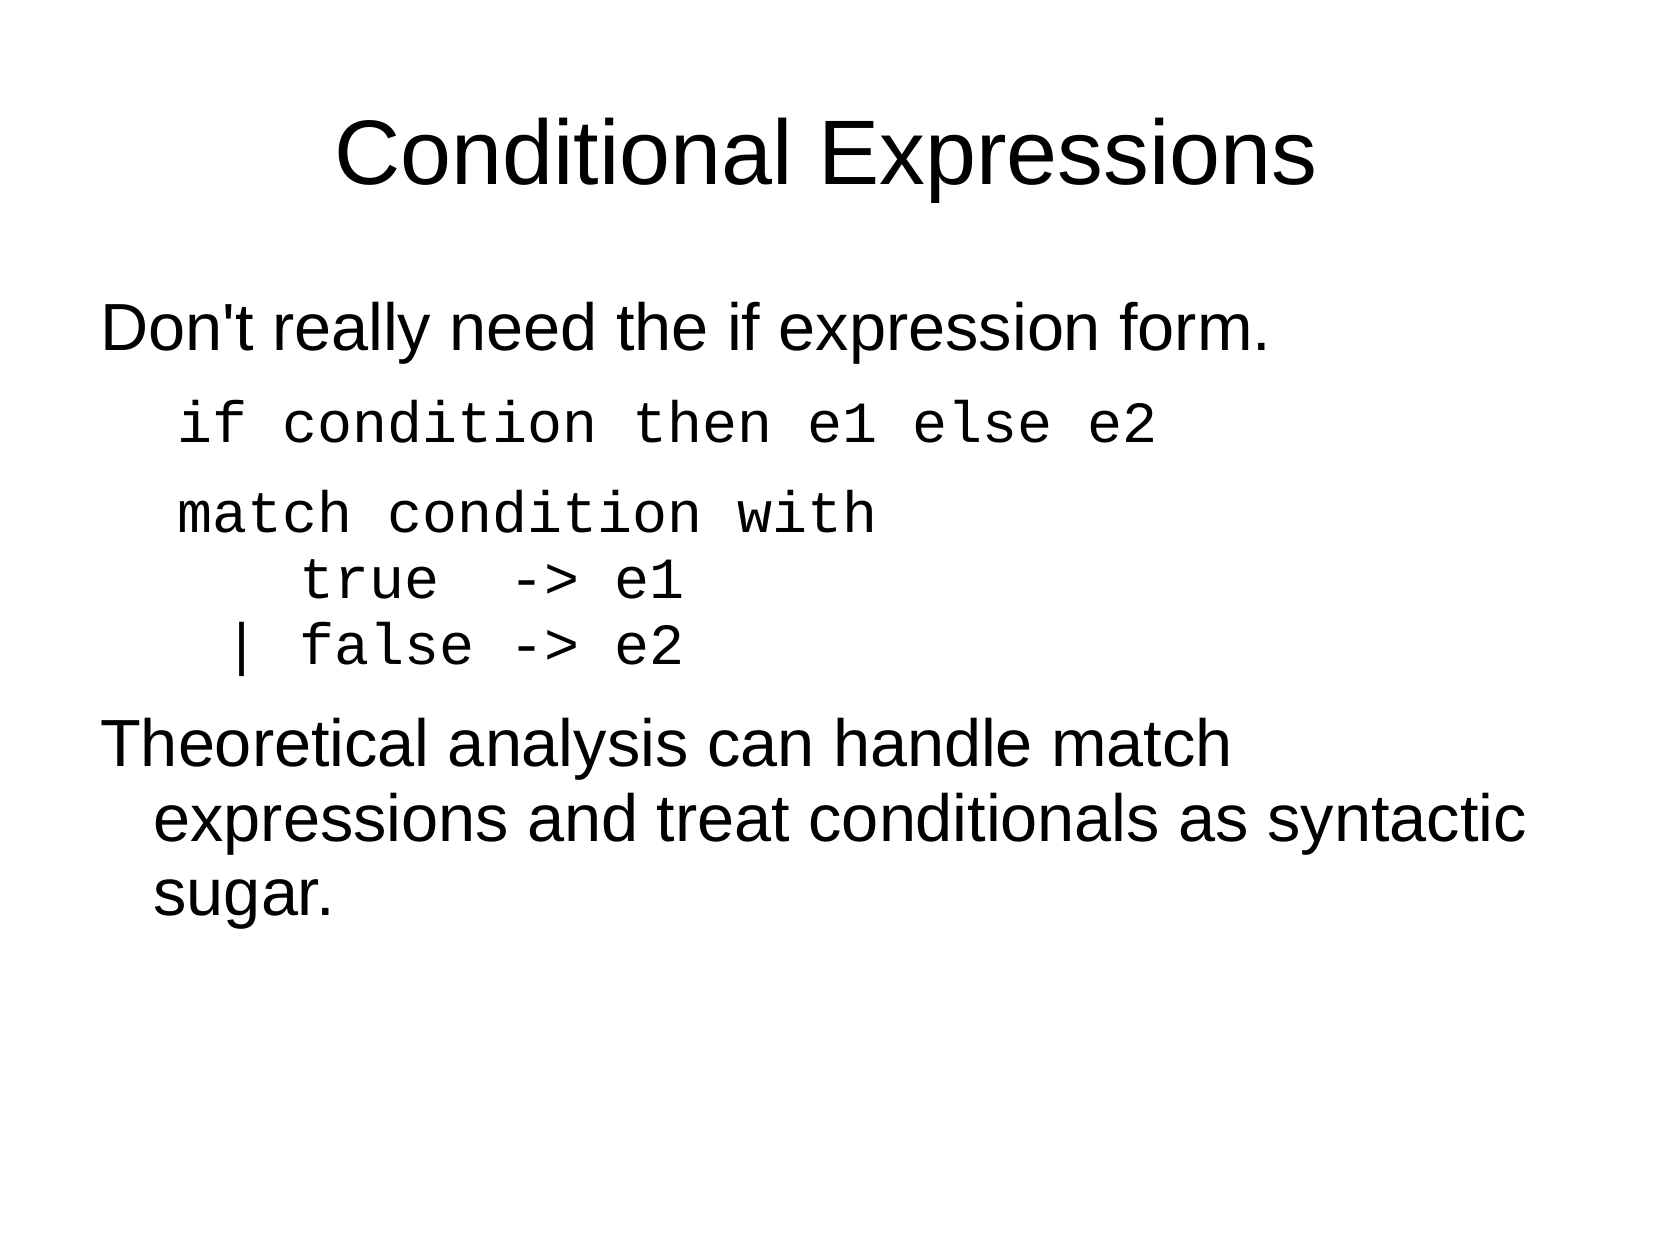

# Conditional Expressions
Don't really need the if expression form.
if condition then e1 else e2
match condition with
	true -> e1
|	false -> e2
Theoretical analysis can handle match expressions and treat conditionals as syntactic sugar.